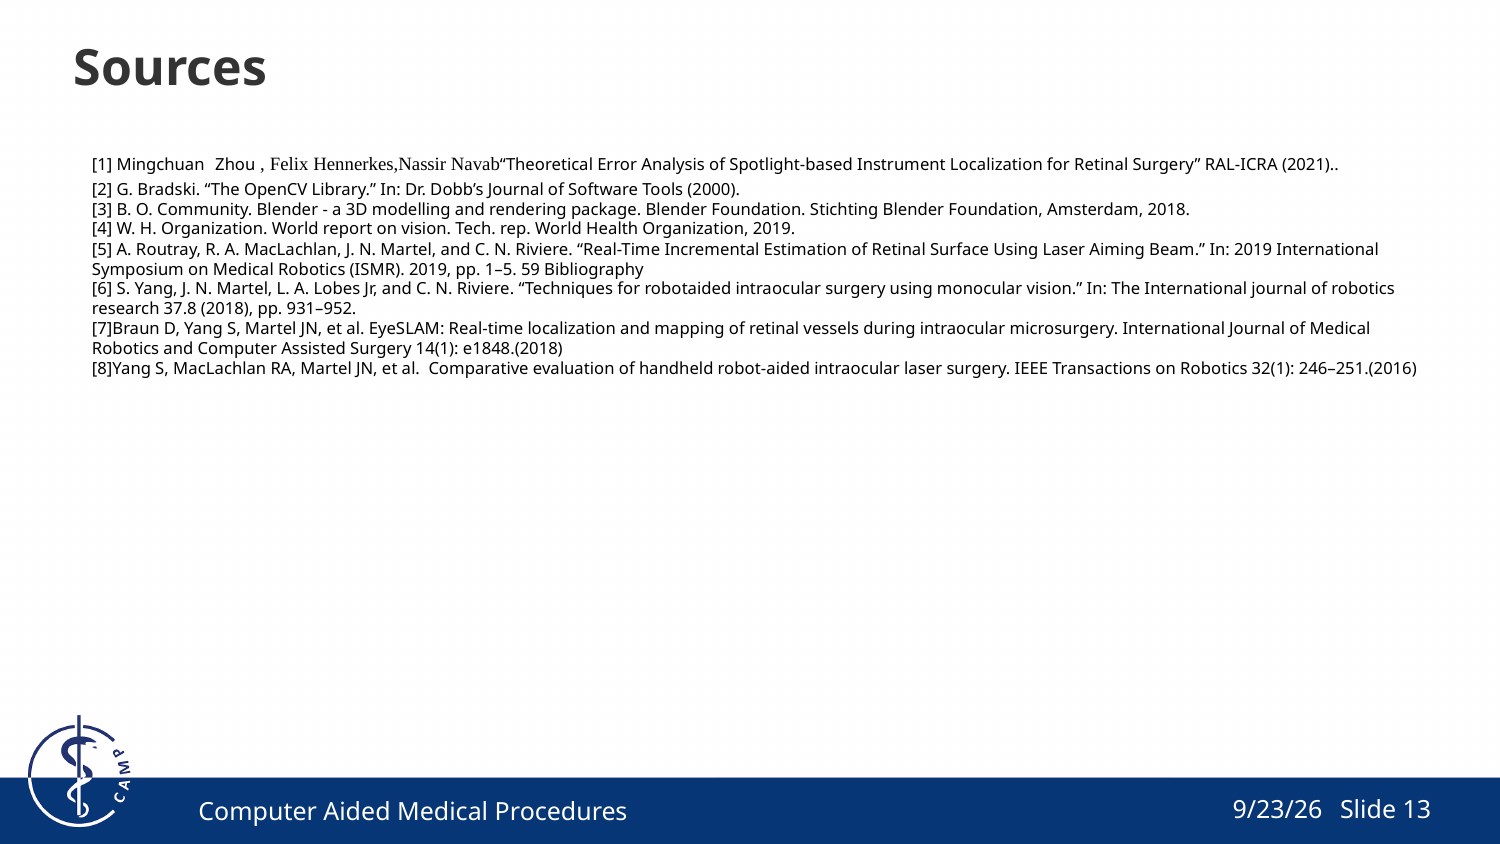

# Sources
[1] Mingchuan Zhou , Felix Hennerkes,Nassir Navab“Theoretical Error Analysis of Spotlight-based Instrument Localization for Retinal Surgery” RAL-ICRA (2021)..
[2] G. Bradski. “The OpenCV Library.” In: Dr. Dobb’s Journal of Software Tools (2000).
[3] B. O. Community. Blender - a 3D modelling and rendering package. Blender Foundation. Stichting Blender Foundation, Amsterdam, 2018.
[4] W. H. Organization. World report on vision. Tech. rep. World Health Organization, 2019.
[5] A. Routray, R. A. MacLachlan, J. N. Martel, and C. N. Riviere. “Real-Time Incremental Estimation of Retinal Surface Using Laser Aiming Beam.” In: 2019 International Symposium on Medical Robotics (ISMR). 2019, pp. 1–5. 59 Bibliography
[6] S. Yang, J. N. Martel, L. A. Lobes Jr, and C. N. Riviere. “Techniques for robotaided intraocular surgery using monocular vision.” In: The International journal of robotics research 37.8 (2018), pp. 931–952.
[7]Braun D, Yang S, Martel JN, et al. EyeSLAM: Real-time localization and mapping of retinal vessels during intraocular microsurgery. International Journal of Medical Robotics and Computer Assisted Surgery 14(1): e1848.(2018)
[8]Yang S, MacLachlan RA, Martel JN, et al. Comparative evaluation of handheld robot-aided intraocular laser surgery. IEEE Transactions on Robotics 32(1): 246–251.(2016)
Computer Aided Medical Procedures
Slide